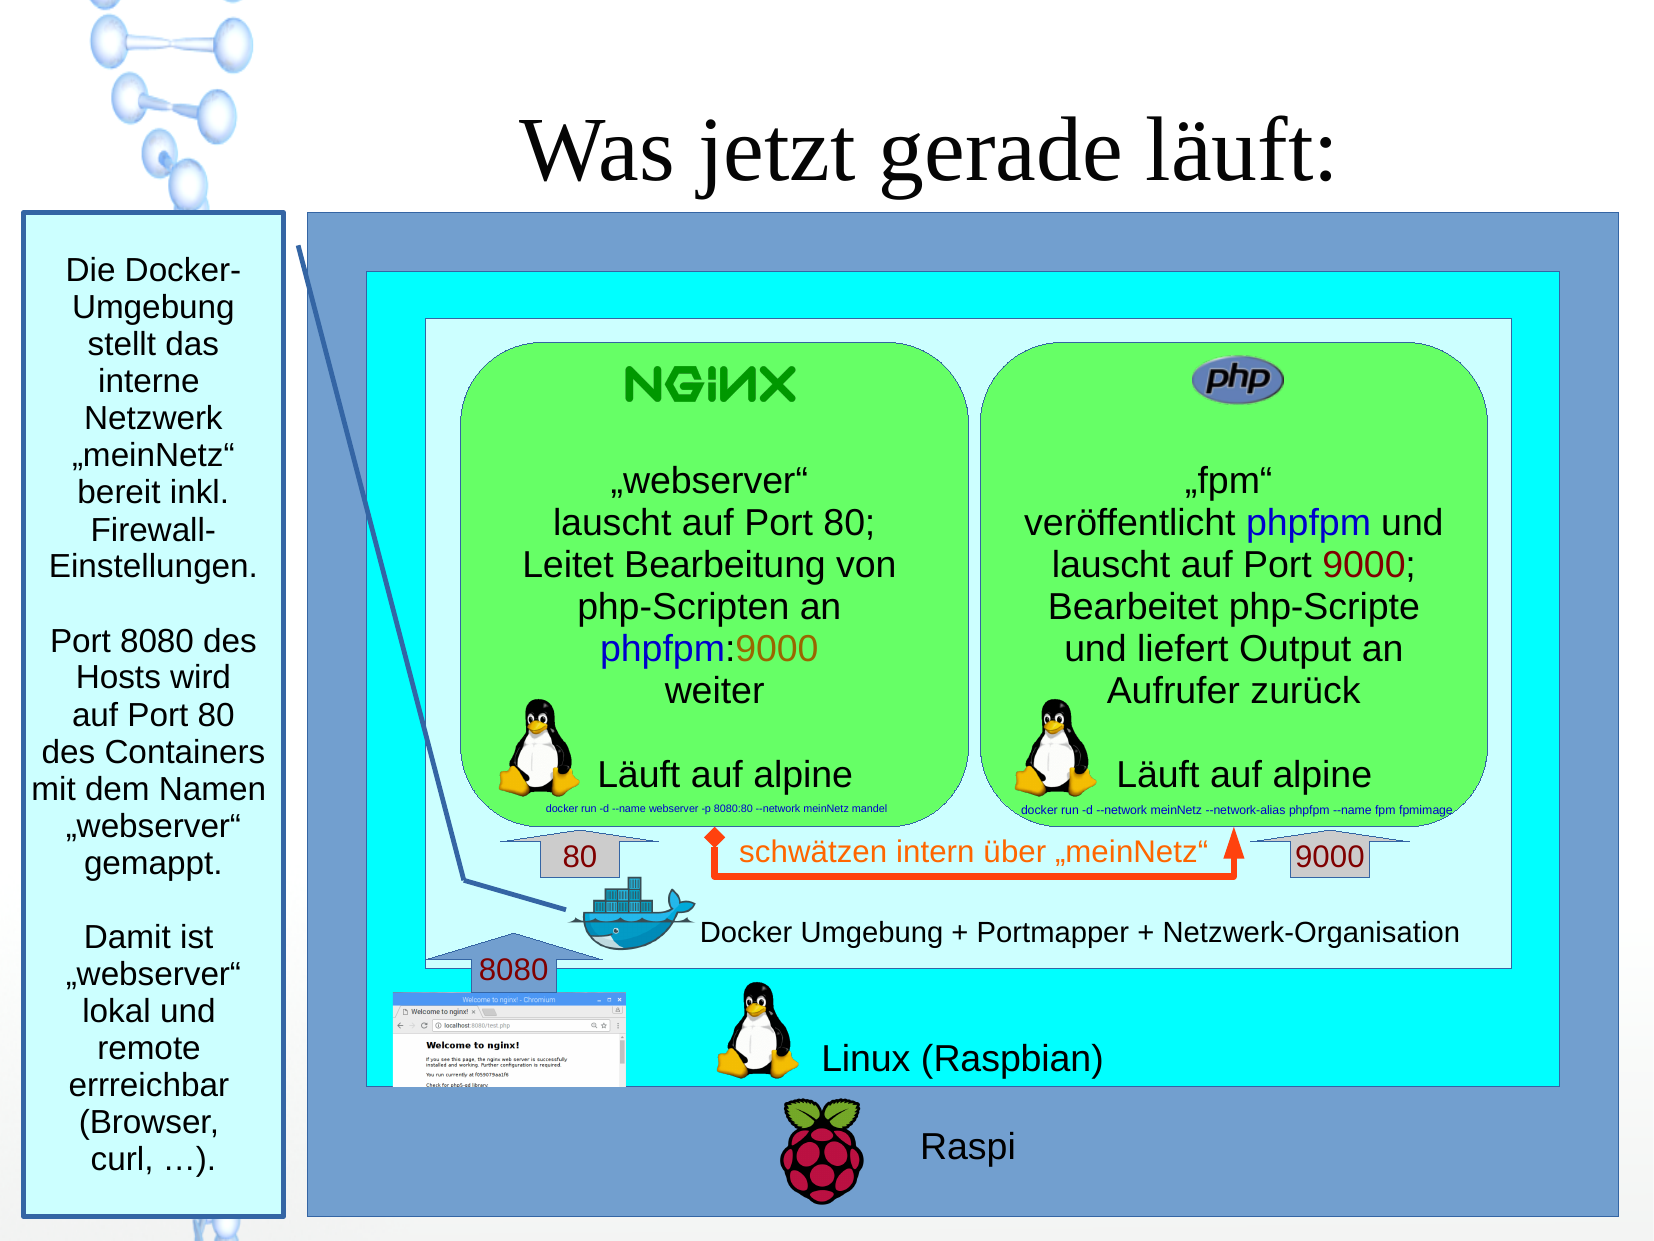

#
Was jetzt gerade läuft:
Die Docker-
Umgebung
stellt das
interne
Netzwerk
„meinNetz“
bereit inkl.
Firewall-
Einstellungen.
Port 8080 des
Hosts wird
auf Port 80
des Containers
mit dem Namen
„webserver“
gemappt.
Damit ist
„webserver“
lokal und
remote
errreichbar
(Browser,
curl, …).
 Raspi
Linux (Raspbian)
„webserver“
lauscht auf Port 80;
Leitet Bearbeitung von
php-Scripten an
phpfpm:9000
weiter
 Läuft auf alpine
„fpm“
veröffentlicht phpfpm und
lauscht auf Port 9000;
Bearbeitet php-Scripte
und liefert Output an
Aufrufer zurück
 Läuft auf alpine
docker run -d --name webserver -p 8080:80 --network meinNetz mandel
docker run -d --network meinNetz --network-alias phpfpm --name fpm fpmimage
80
9000
Docker Umgebung + Portmapper + Netzwerk-Organisation
8080
74